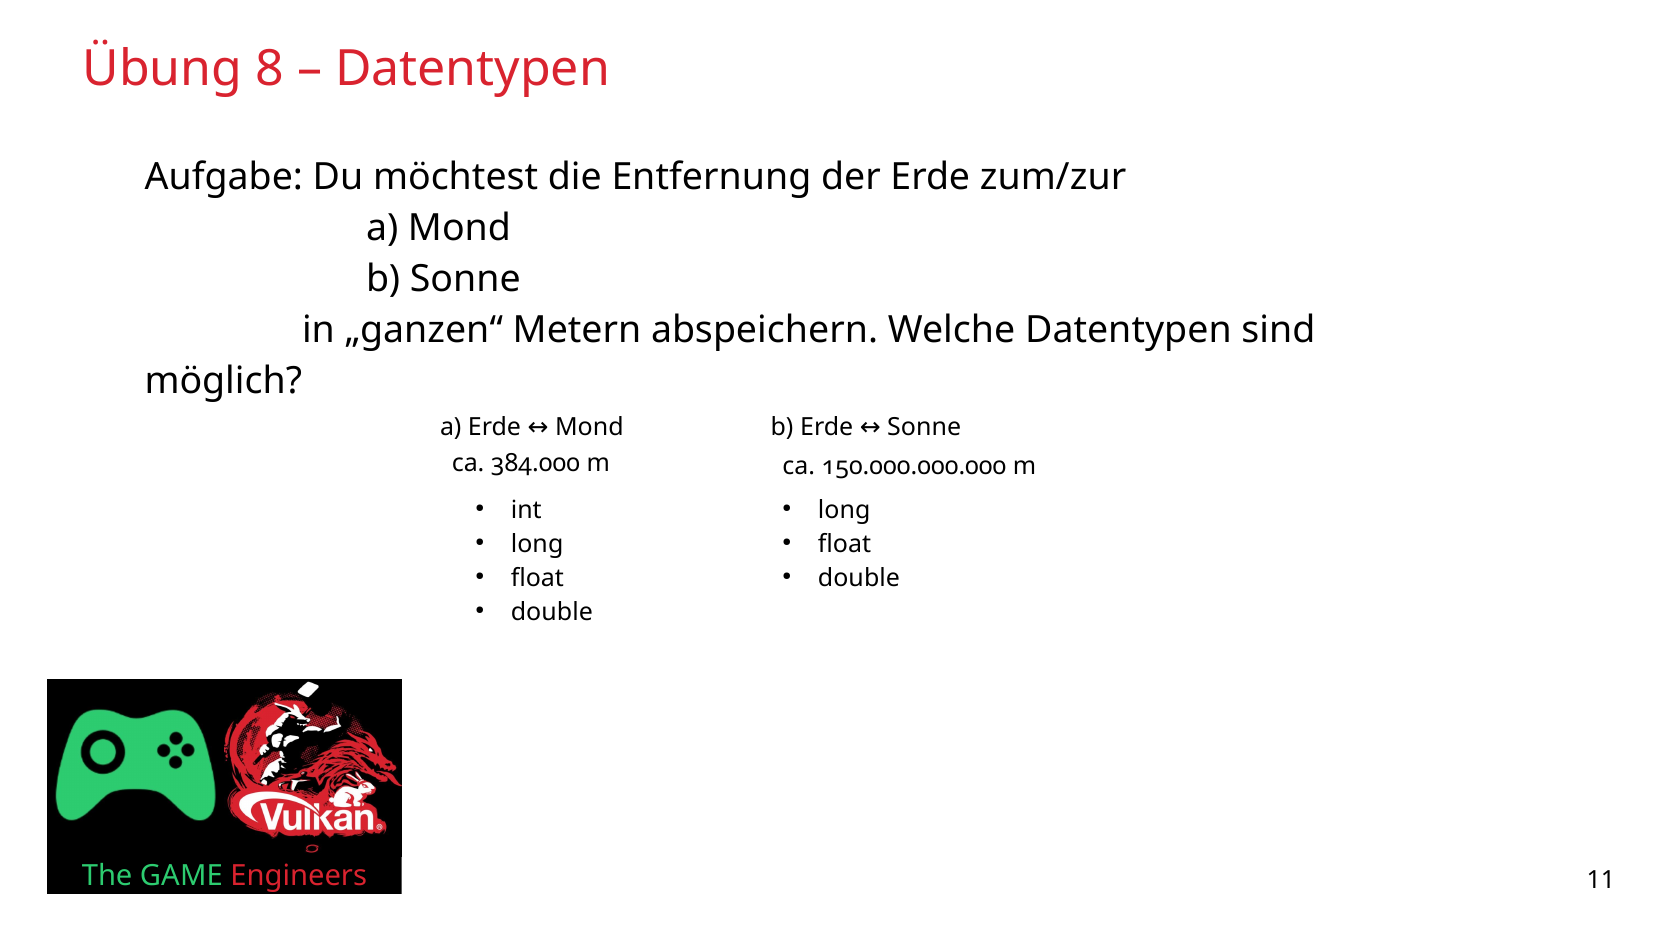

# Übung 8 – Datentypen
Aufgabe: Du möchtest die Entfernung der Erde zum/zur
		 	a) Mond
		 	b) Sonne
		 in „ganzen“ Metern abspeichern. Welche Datentypen sind möglich?
a) Erde ↔ Mond
b) Erde ↔ Sonne
ca. 384.000 m
ca. 150.000.000.000 m
int
long
float
double
long
float
double